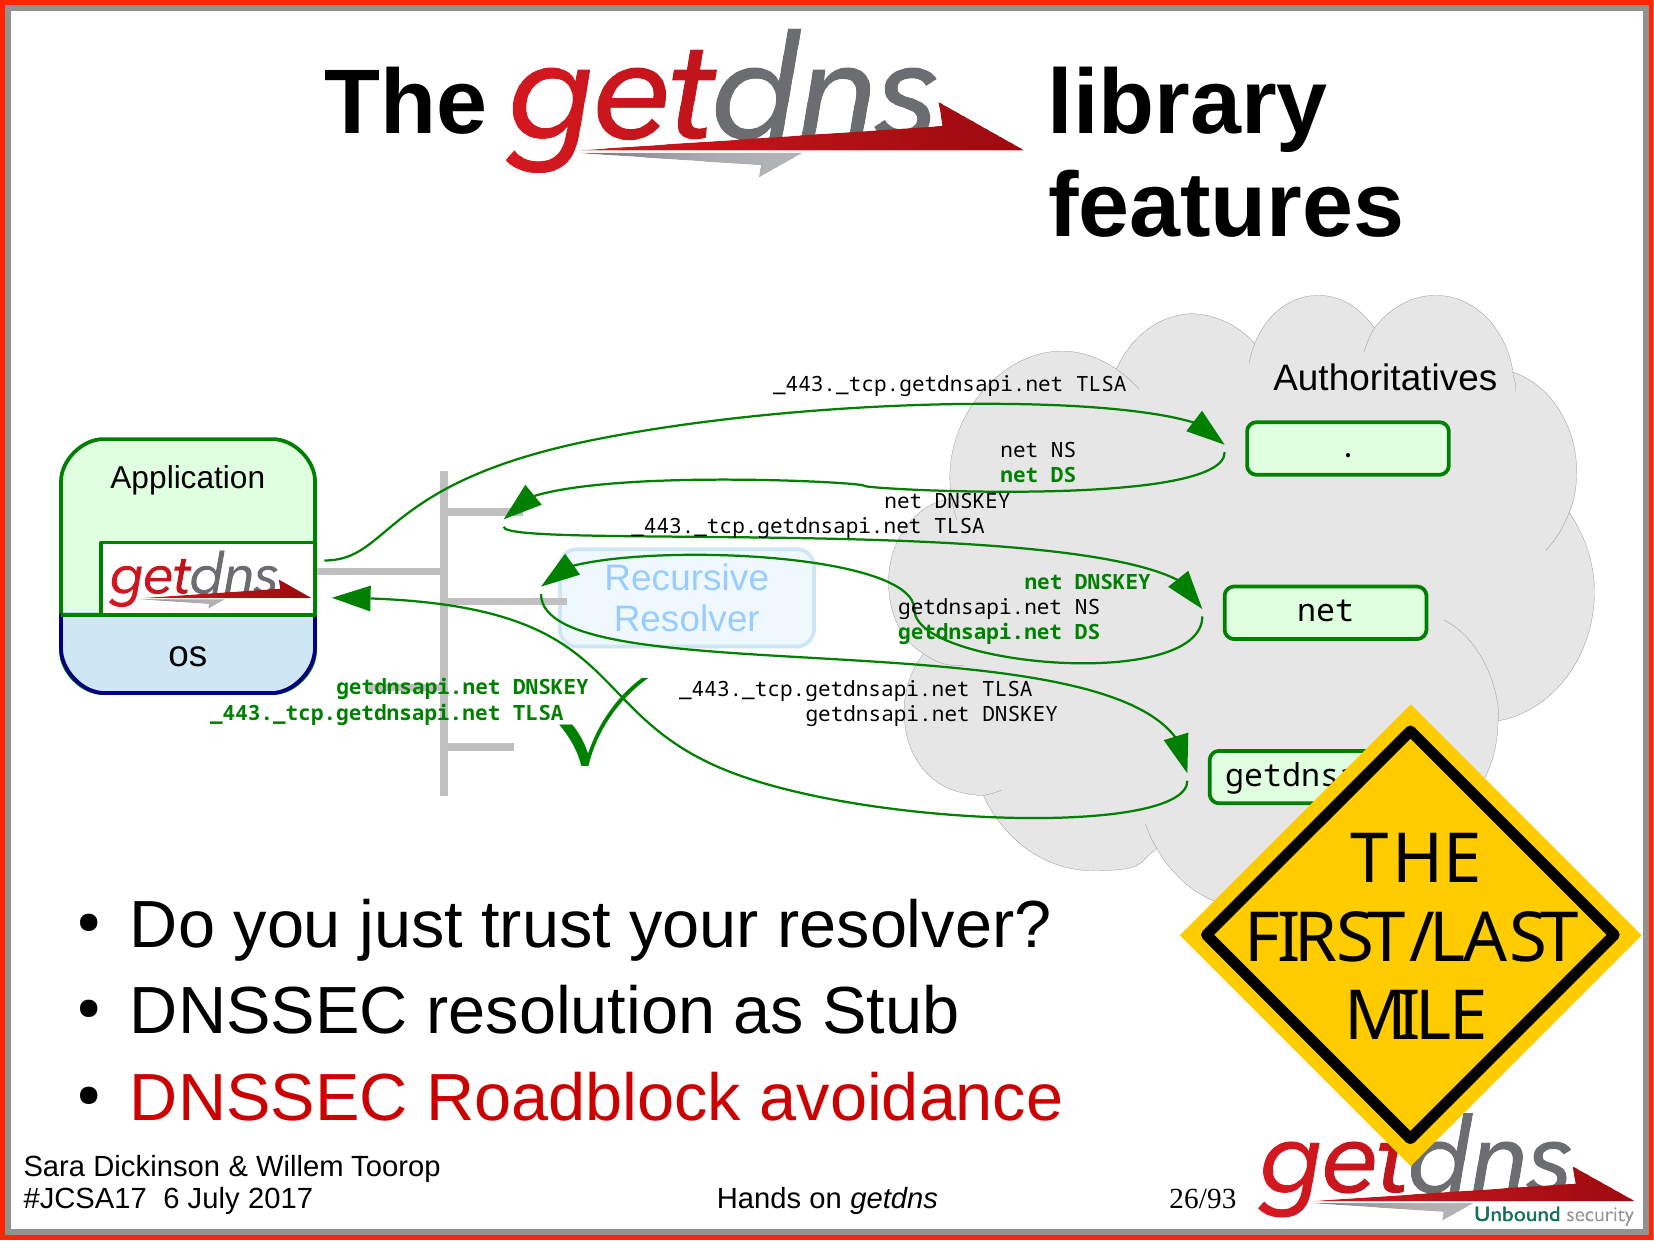

# The library
features
Do you just trust your resolver?
DNSSEC resolution as Stub
DNSSEC Roadblock avoidance
26